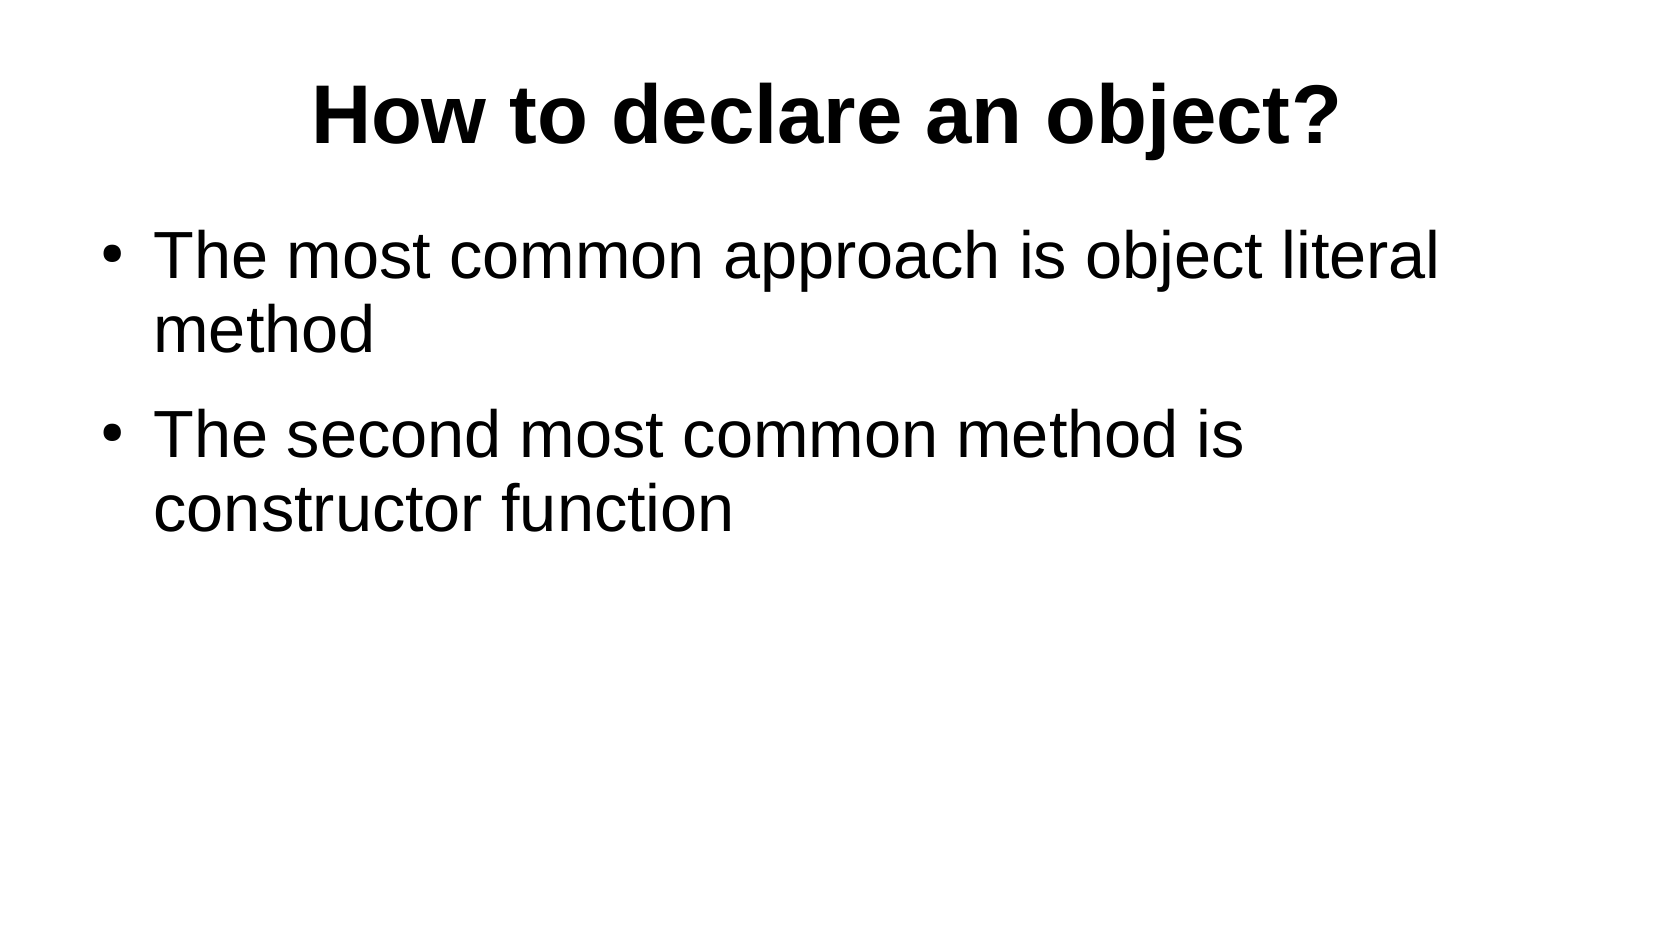

# How to declare an object​?
The most common approach is object literal method
The second most common method is constructor function